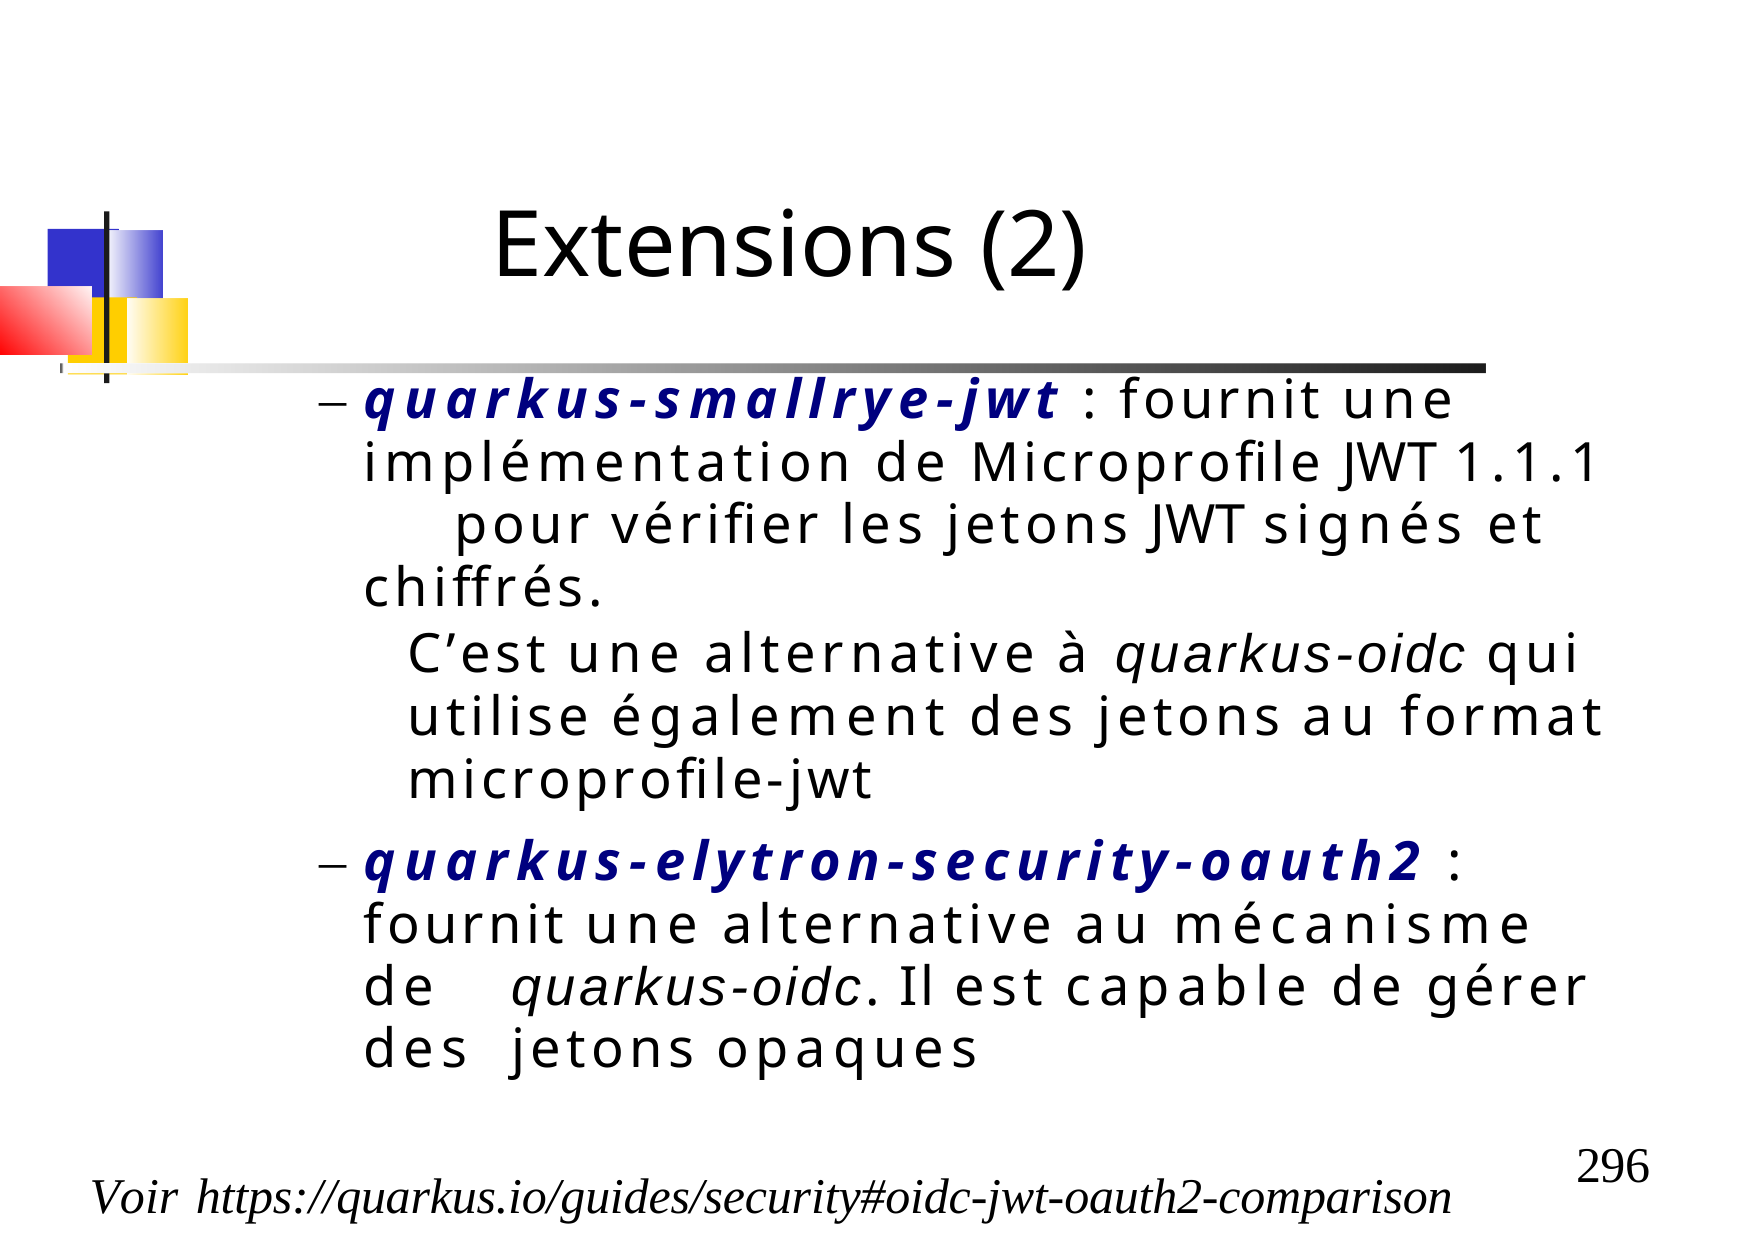

# Extensions (2)
quarkus-smallrye-jwt : fournit une 	implémentation de Microprofile JWT 1.1.1 	pour vérifier les jetons JWT signés et chiffrés.
C’est une alternative à quarkus-oidc qui utilise également des jetons au format microprofile-jwt
quarkus-elytron-security-oauth2 : 	fournit une alternative au mécanisme de 	quarkus-oidc. Il est capable de gérer des 	jetons opaques
296
Voir https://quarkus.io/guides/security#oidc-jwt-oauth2-comparison